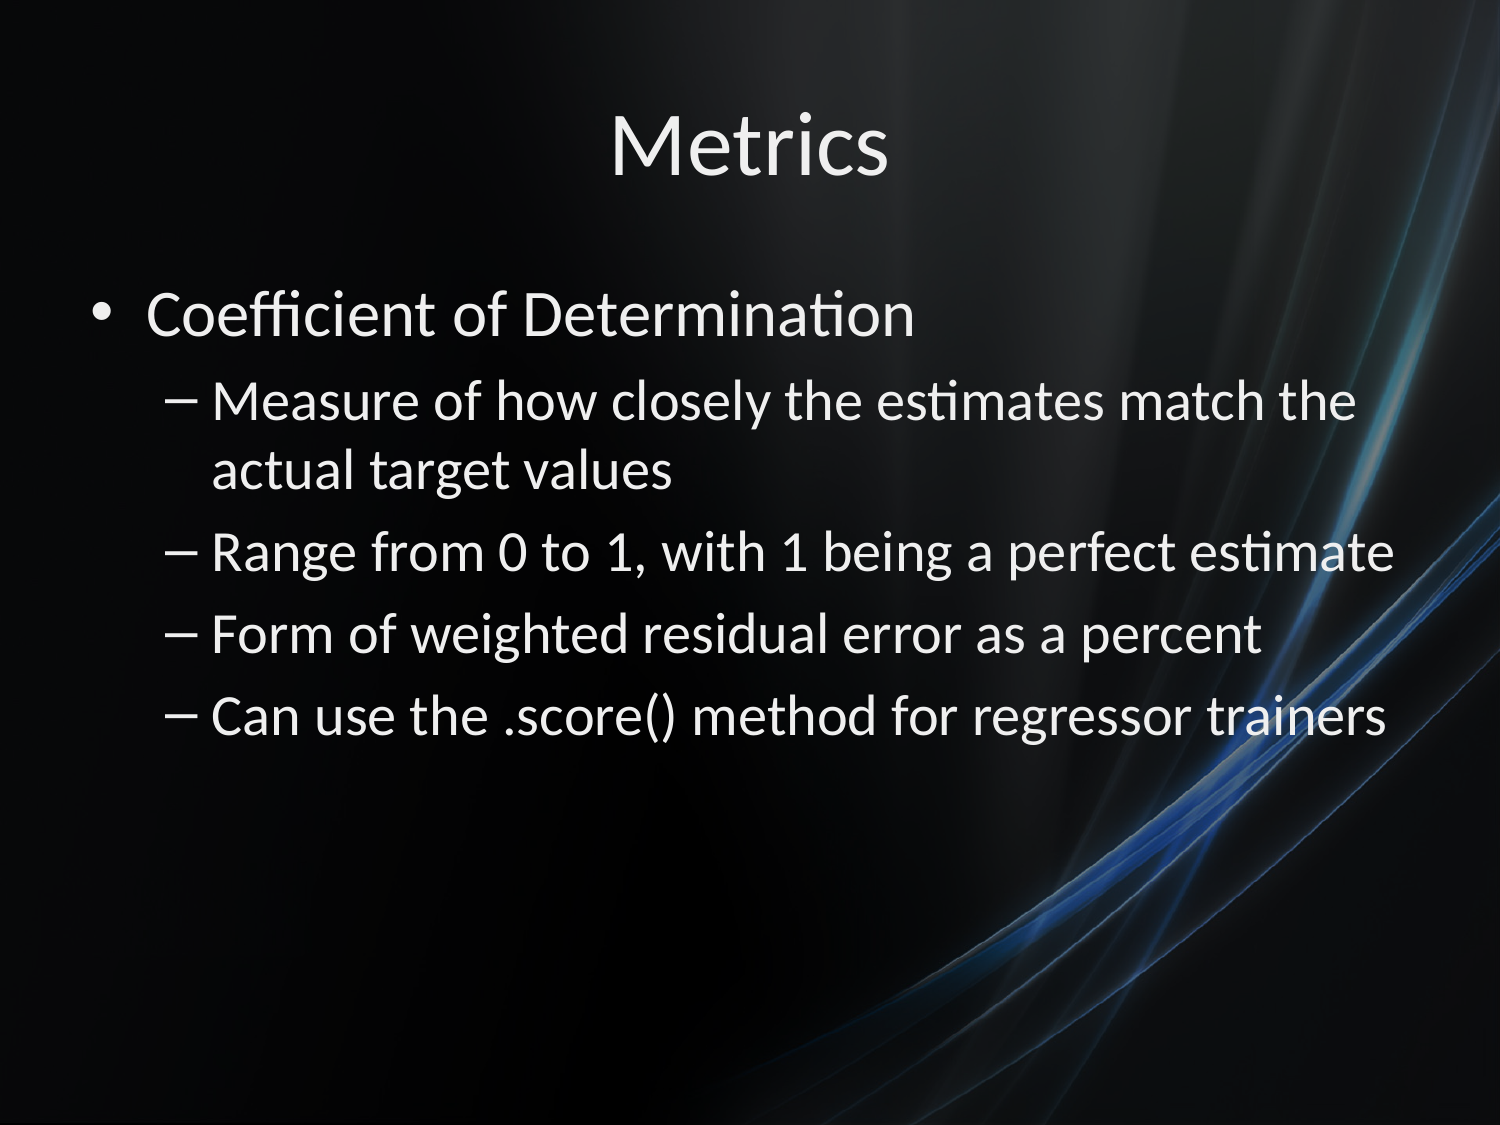

# Metrics
Coefficient of Determination
Measure of how closely the estimates match the actual target values
Range from 0 to 1, with 1 being a perfect estimate
Form of weighted residual error as a percent
Can use the .score() method for regressor trainers